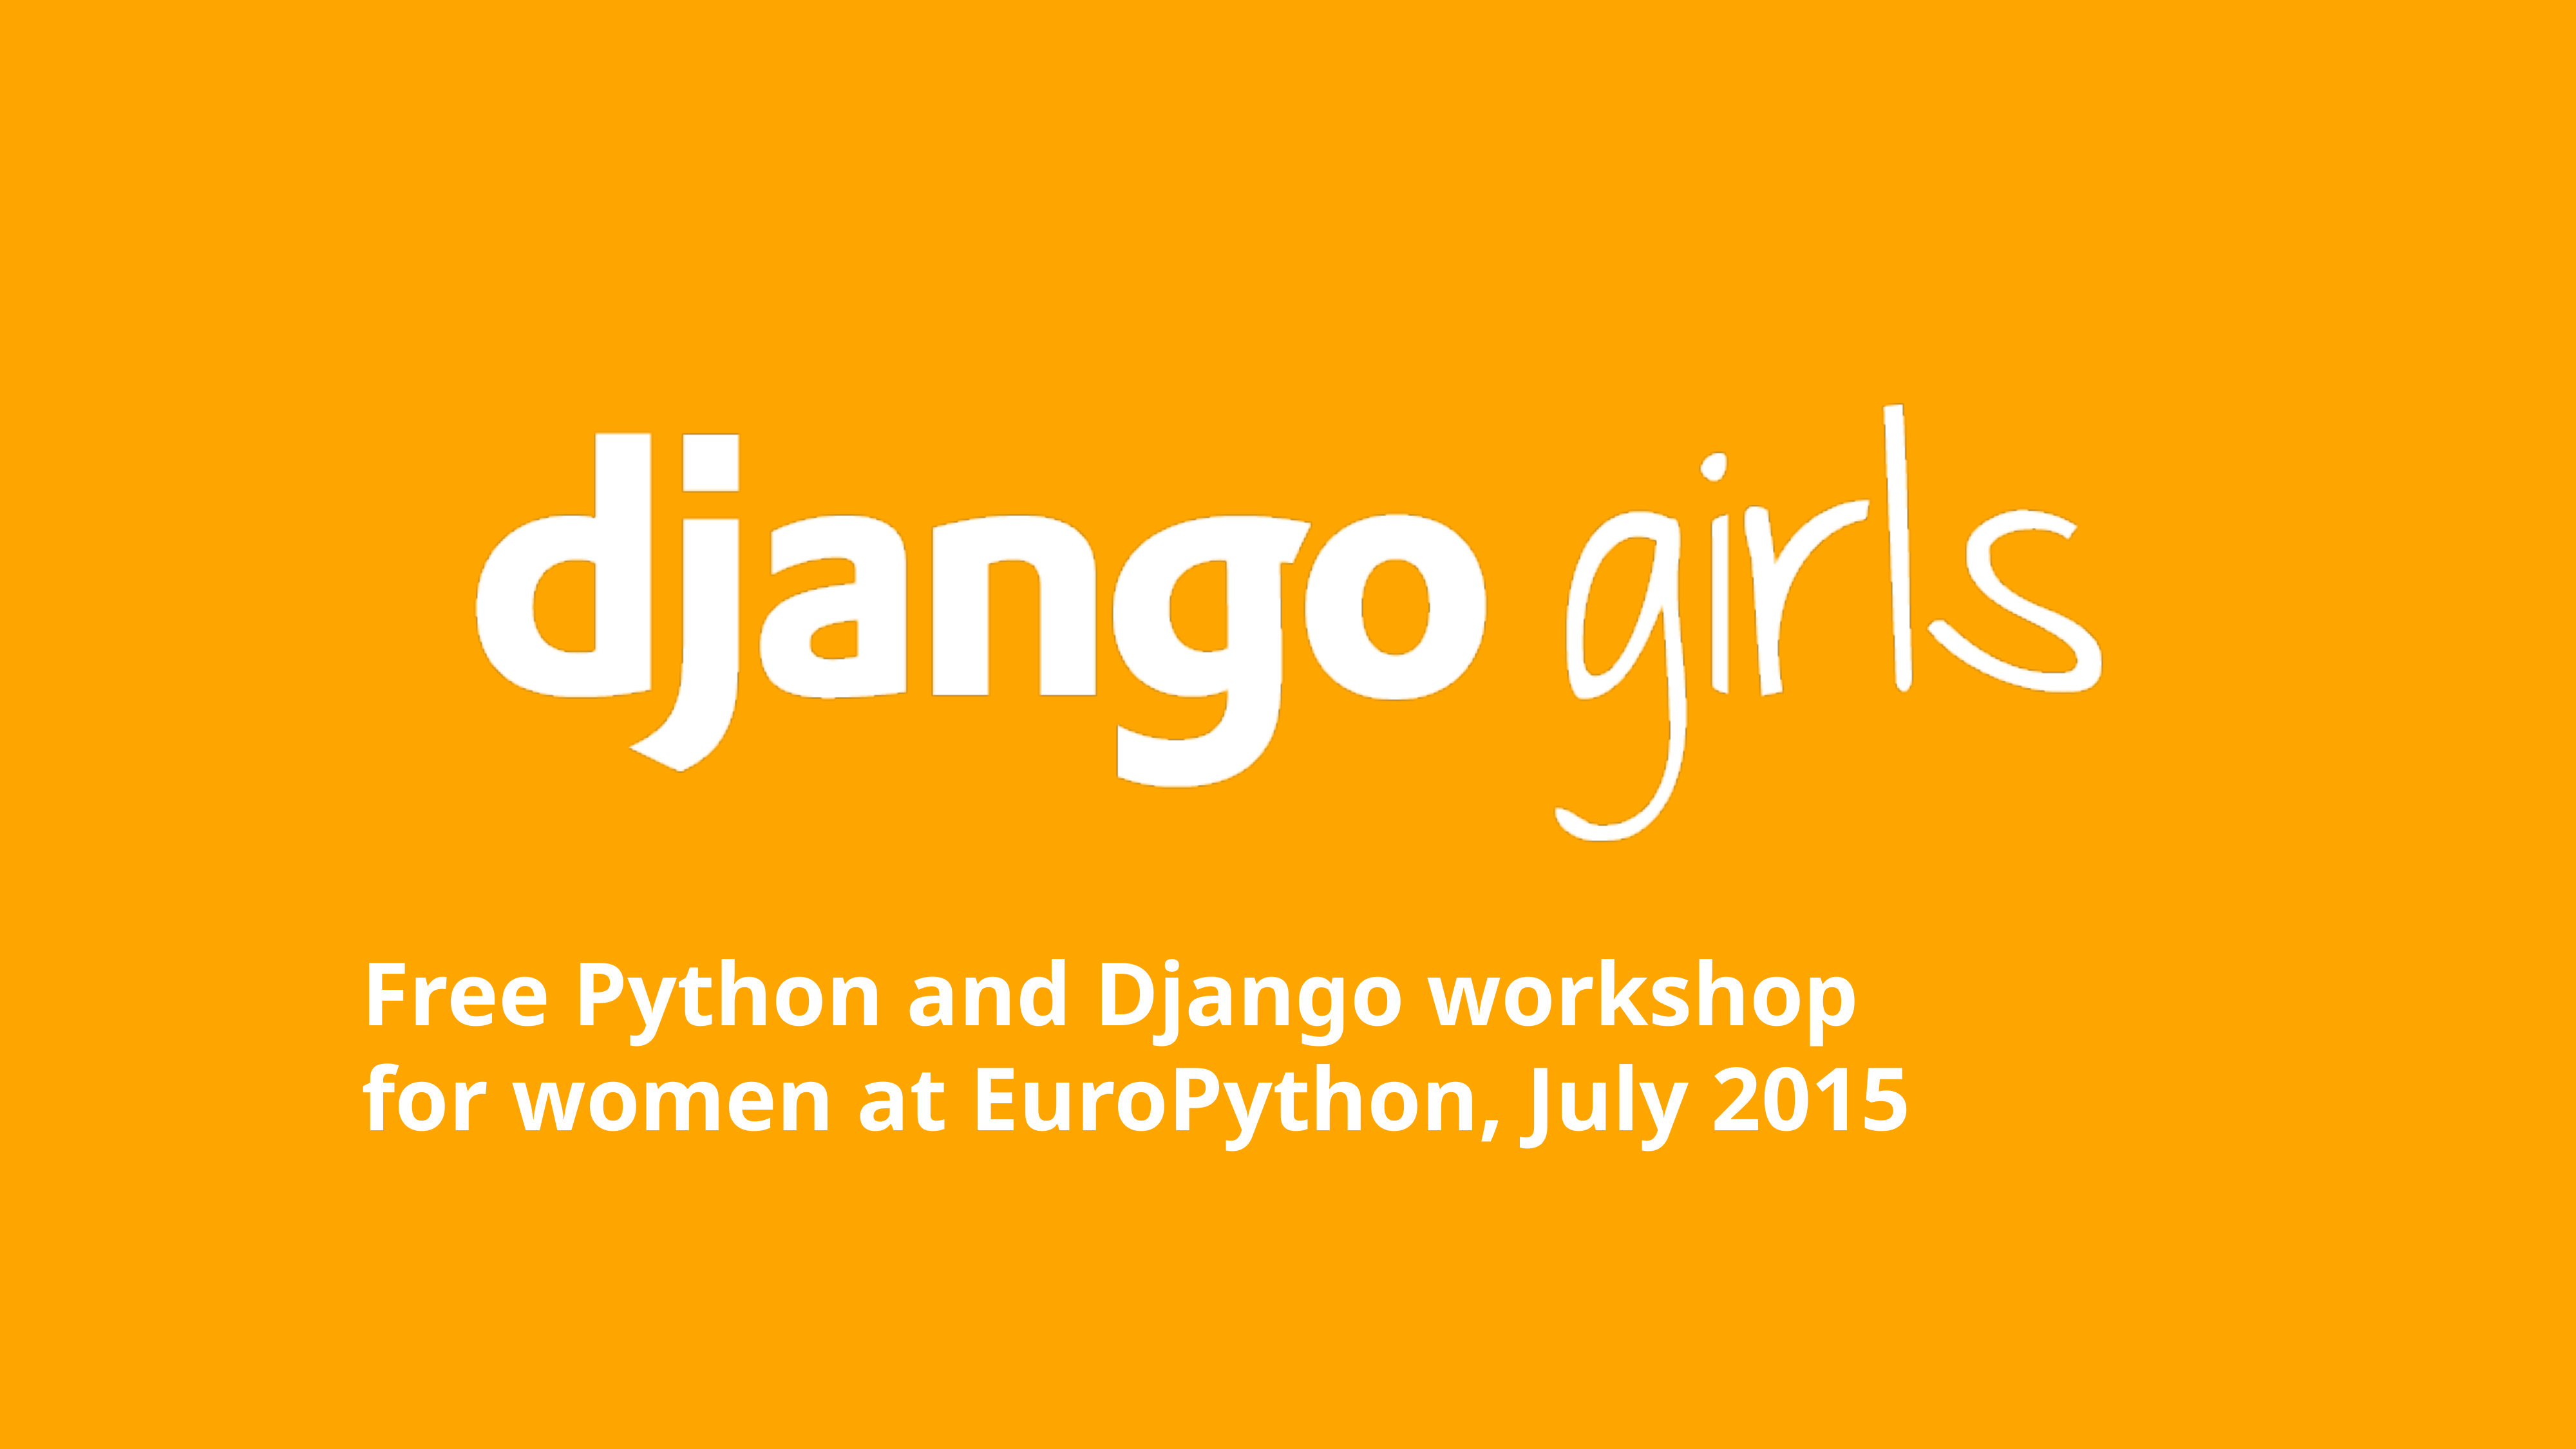

Free Python and Django workshop
for women at EuroPython, July 2015